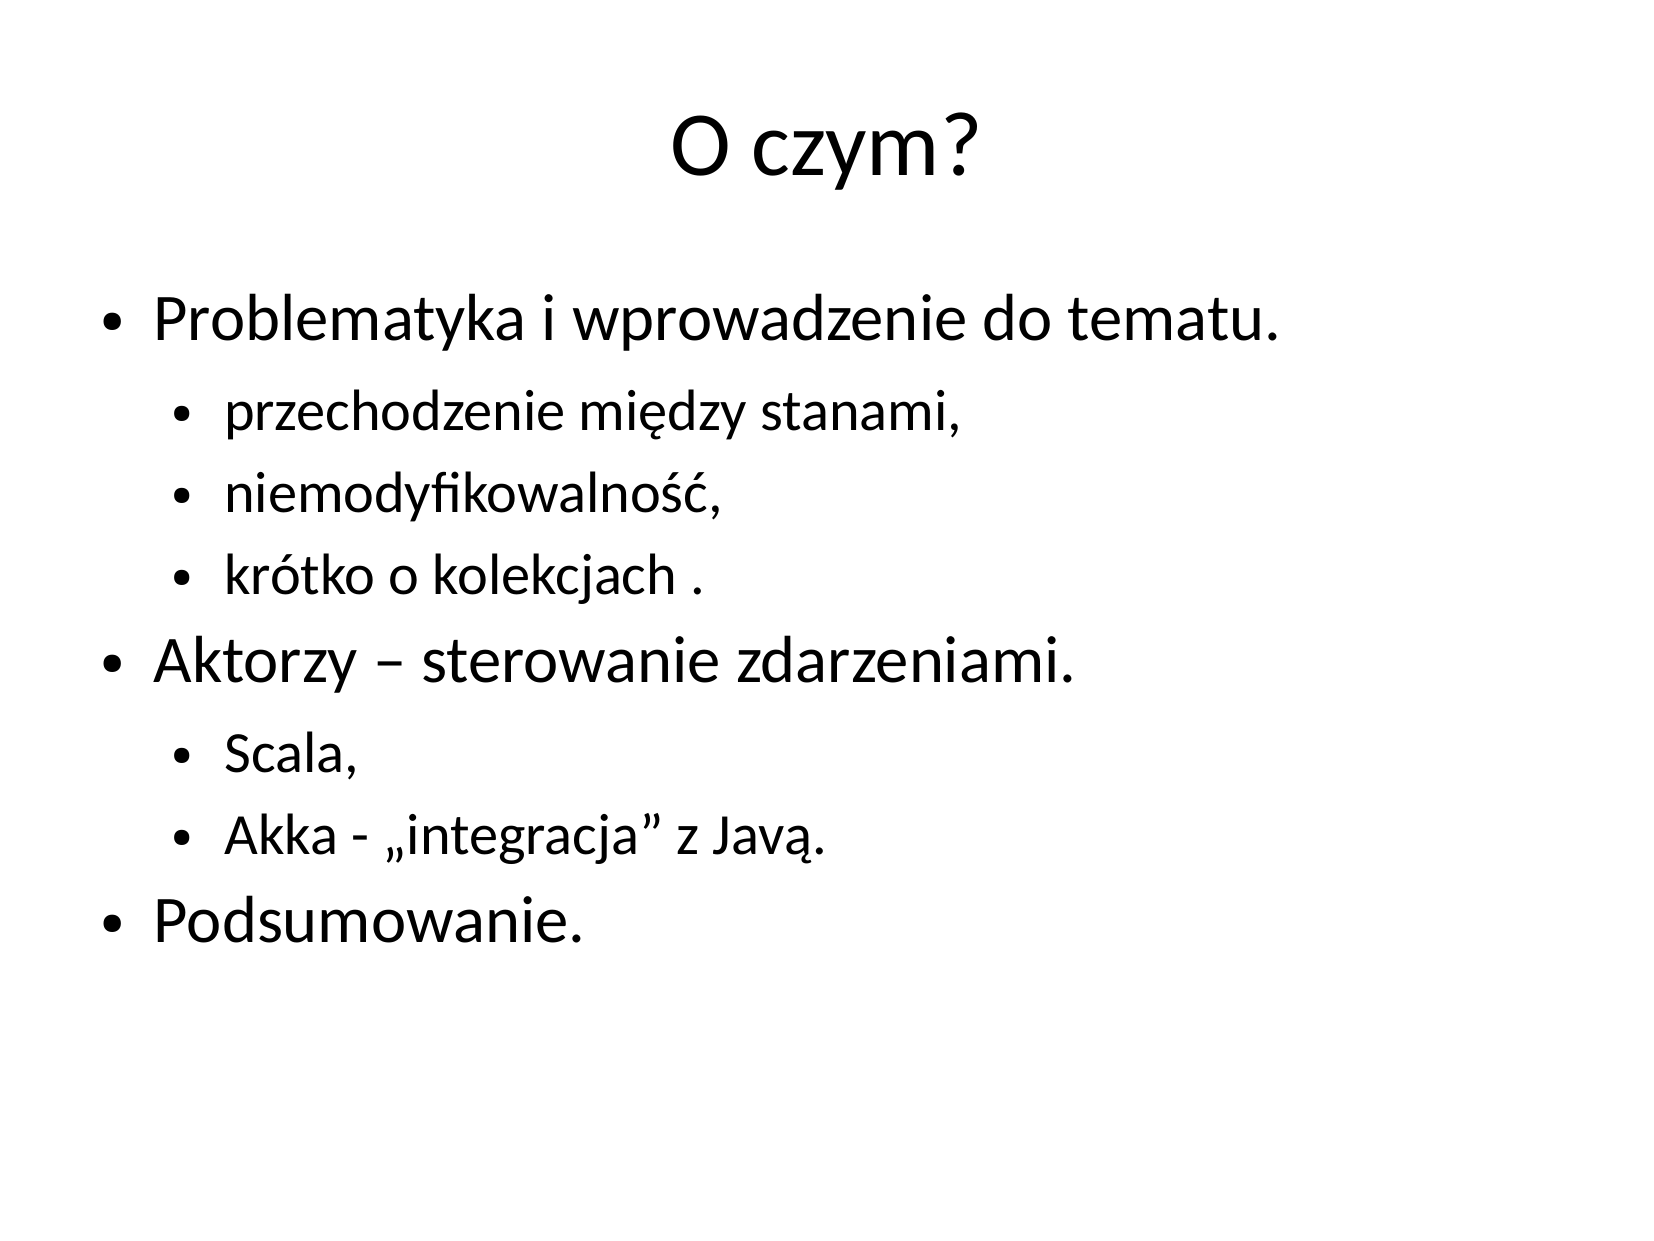

# O czym?
Problematyka i wprowadzenie do tematu.
przechodzenie między stanami,
niemodyfikowalność,
krótko o kolekcjach .
Aktorzy – sterowanie zdarzeniami.
Scala,
Akka - „integracja” z Javą.
Podsumowanie.